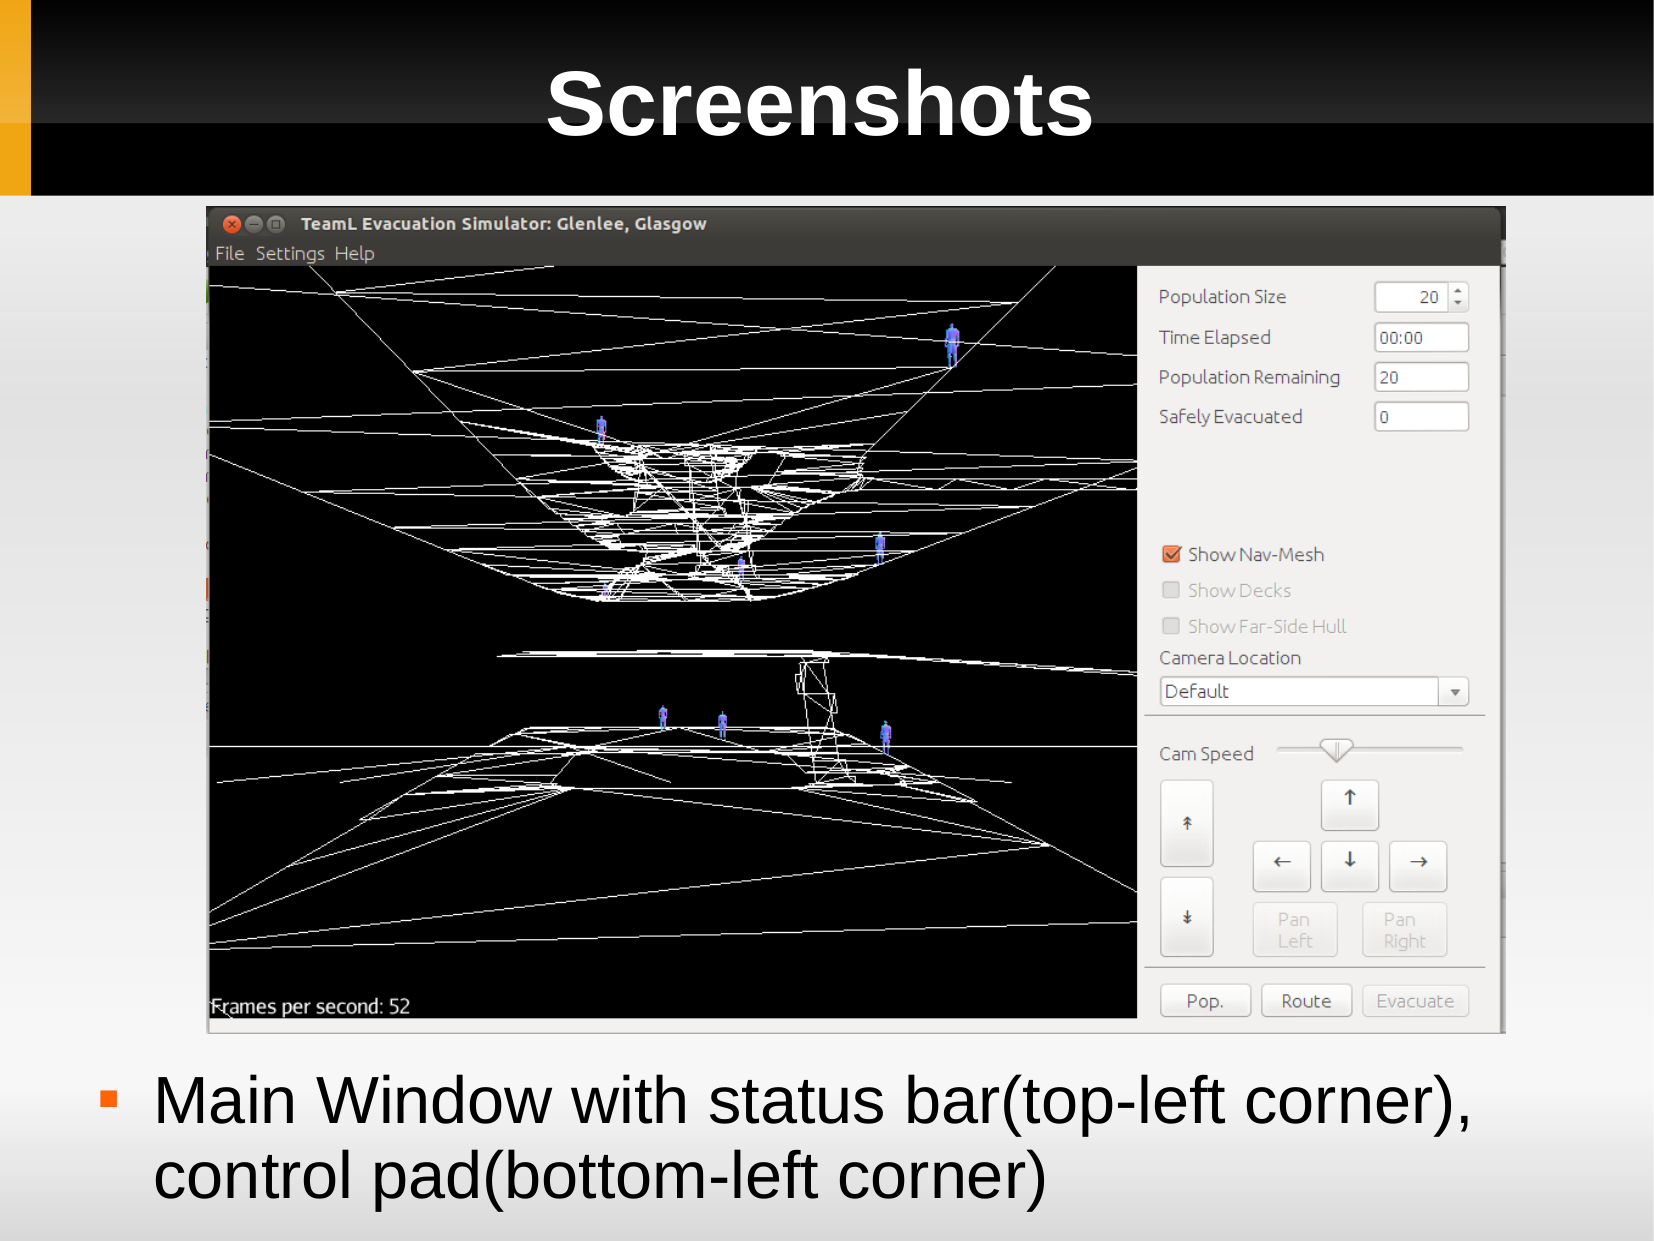

# Screenshots
Main Window with status bar(top-left corner), control pad(bottom-left corner)